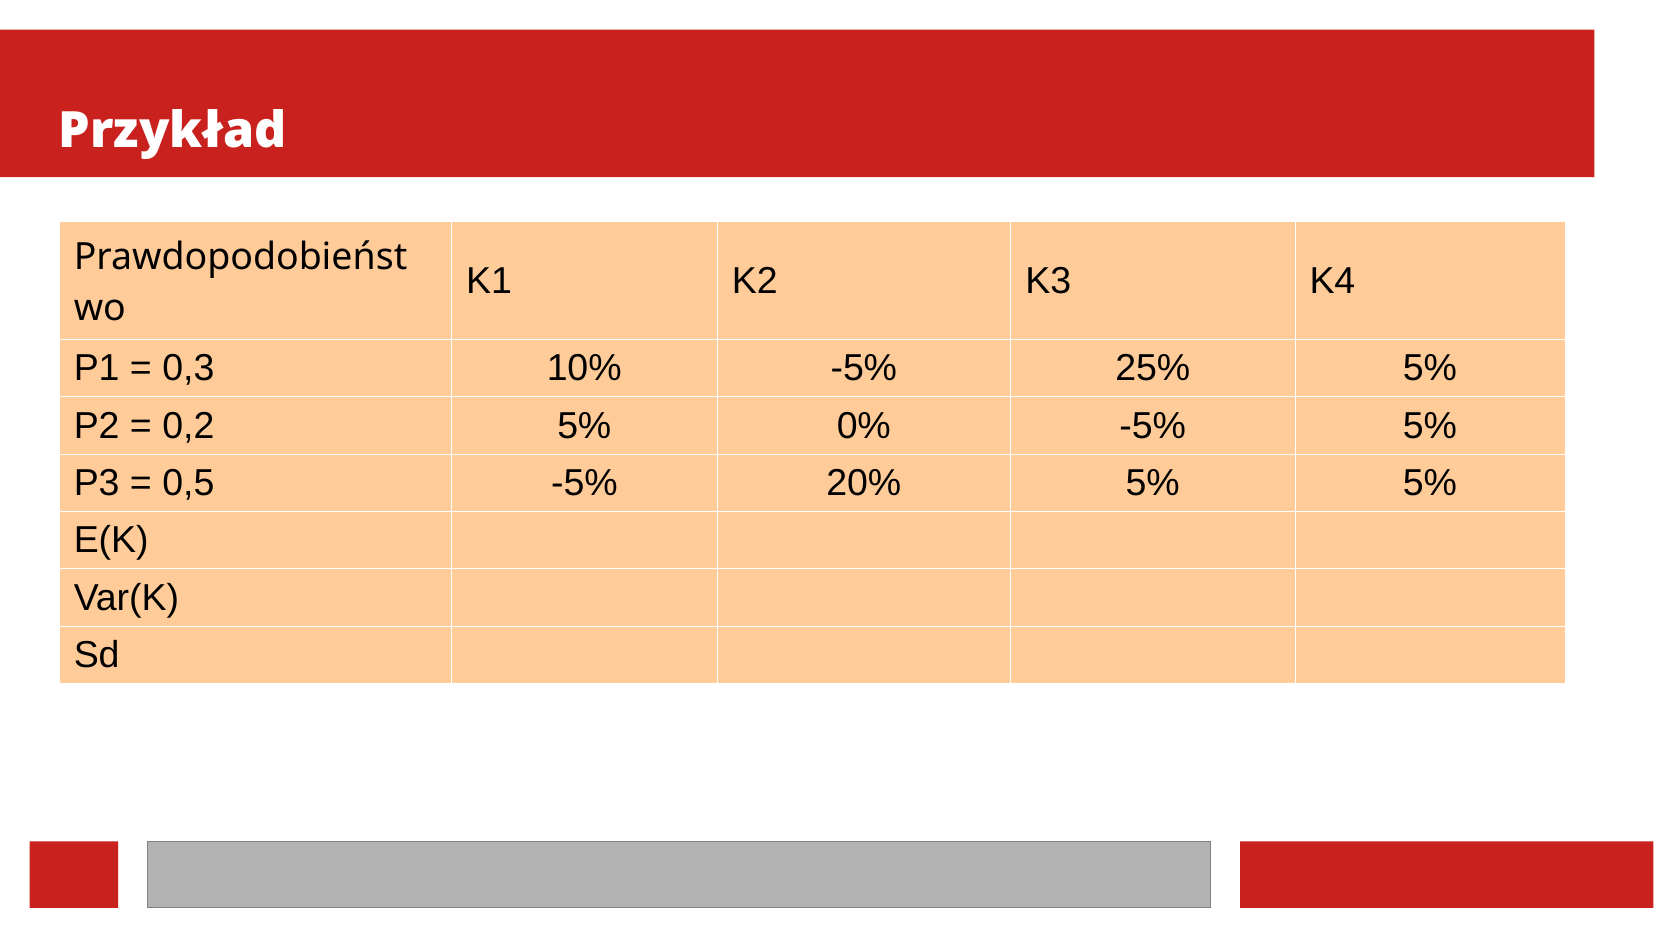

# Przykład
| Prawdopodobieństwo | K1 | K2 | K3 | K4 |
| --- | --- | --- | --- | --- |
| P1 = 0,3 | 10% | -5% | 25% | 5% |
| P2 = 0,2 | 5% | 0% | -5% | 5% |
| P3 = 0,5 | -5% | 20% | 5% | 5% |
| E(K) | | | | |
| Var(K) | | | | |
| Sd | | | | |